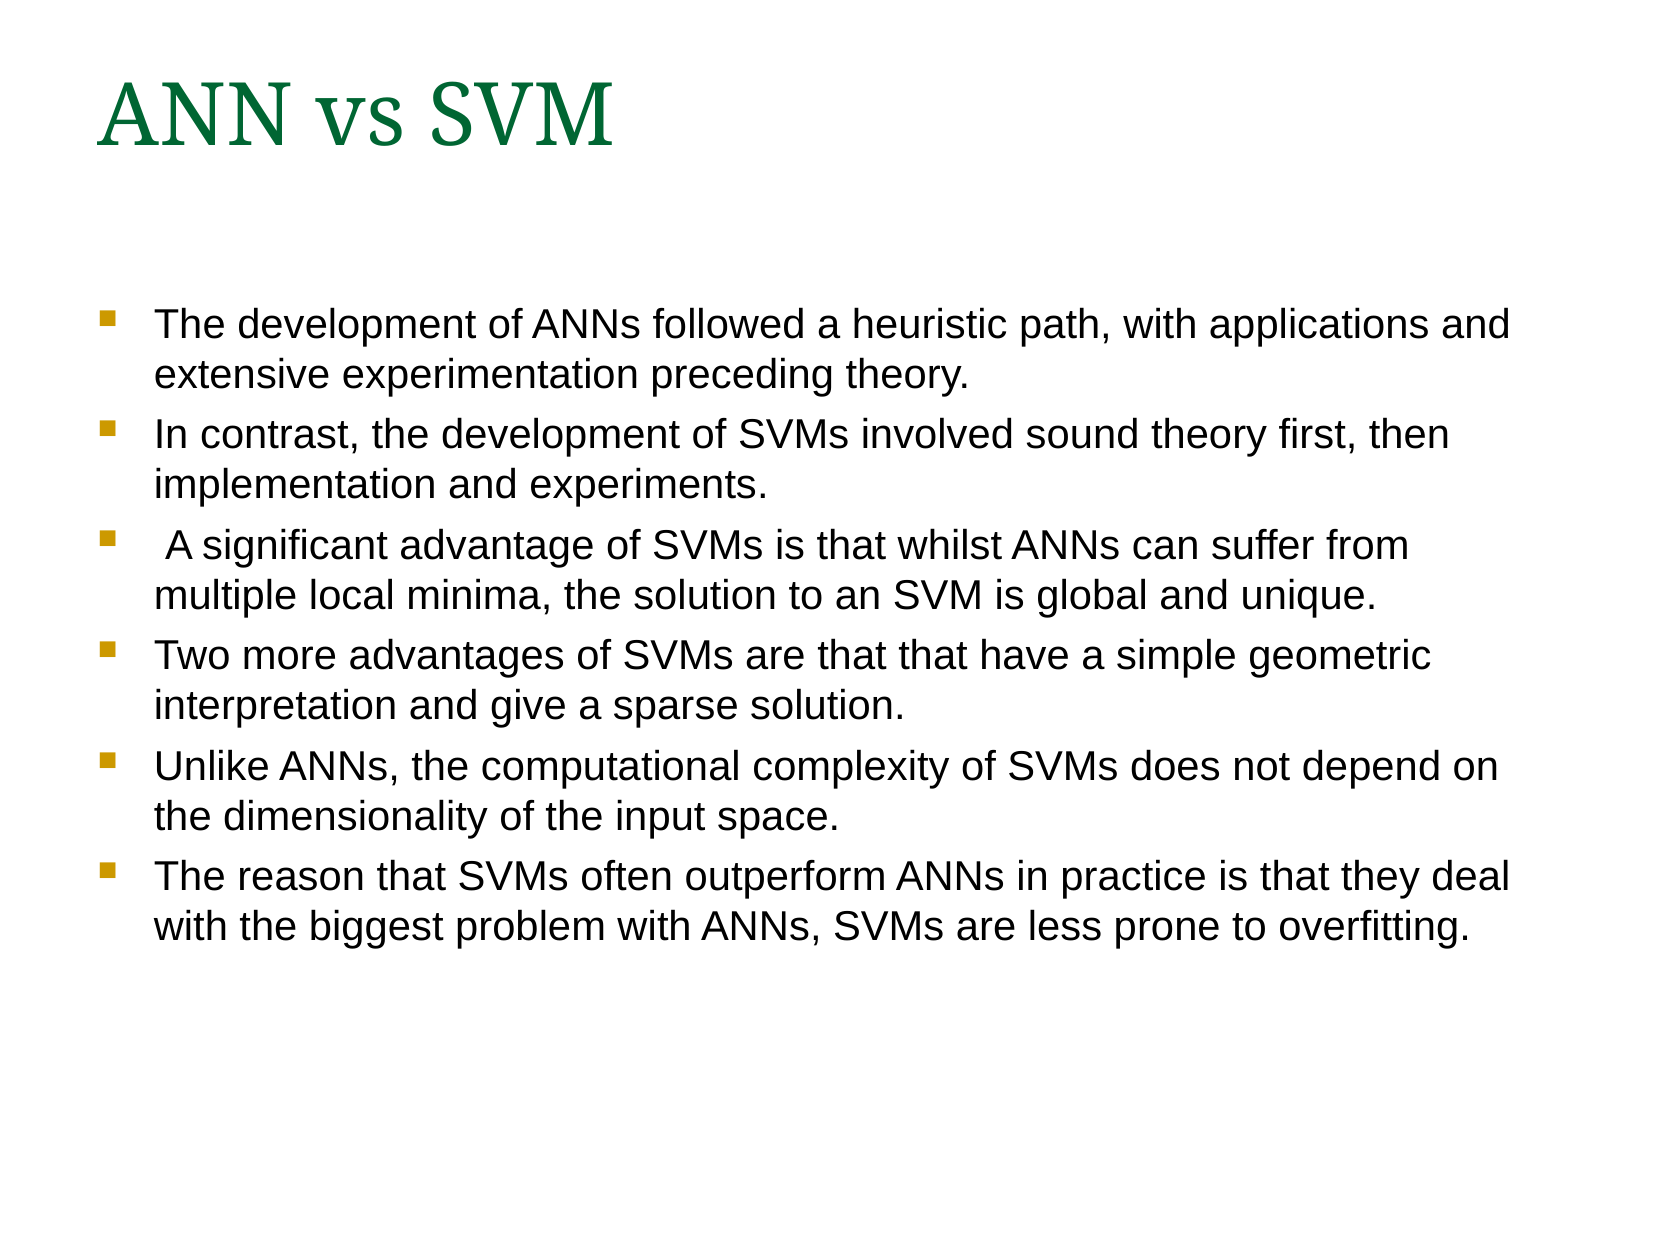

ANN vs SVM
The development of ANNs followed a heuristic path, with applications and extensive experimentation preceding theory.
In contrast, the development of SVMs involved sound theory first, then implementation and experiments.
 A significant advantage of SVMs is that whilst ANNs can suffer from multiple local minima, the solution to an SVM is global and unique.
Two more advantages of SVMs are that that have a simple geometric interpretation and give a sparse solution.
Unlike ANNs, the computational complexity of SVMs does not depend on the dimensionality of the input space.
The reason that SVMs often outperform ANNs in practice is that they deal with the biggest problem with ANNs, SVMs are less prone to overfitting.